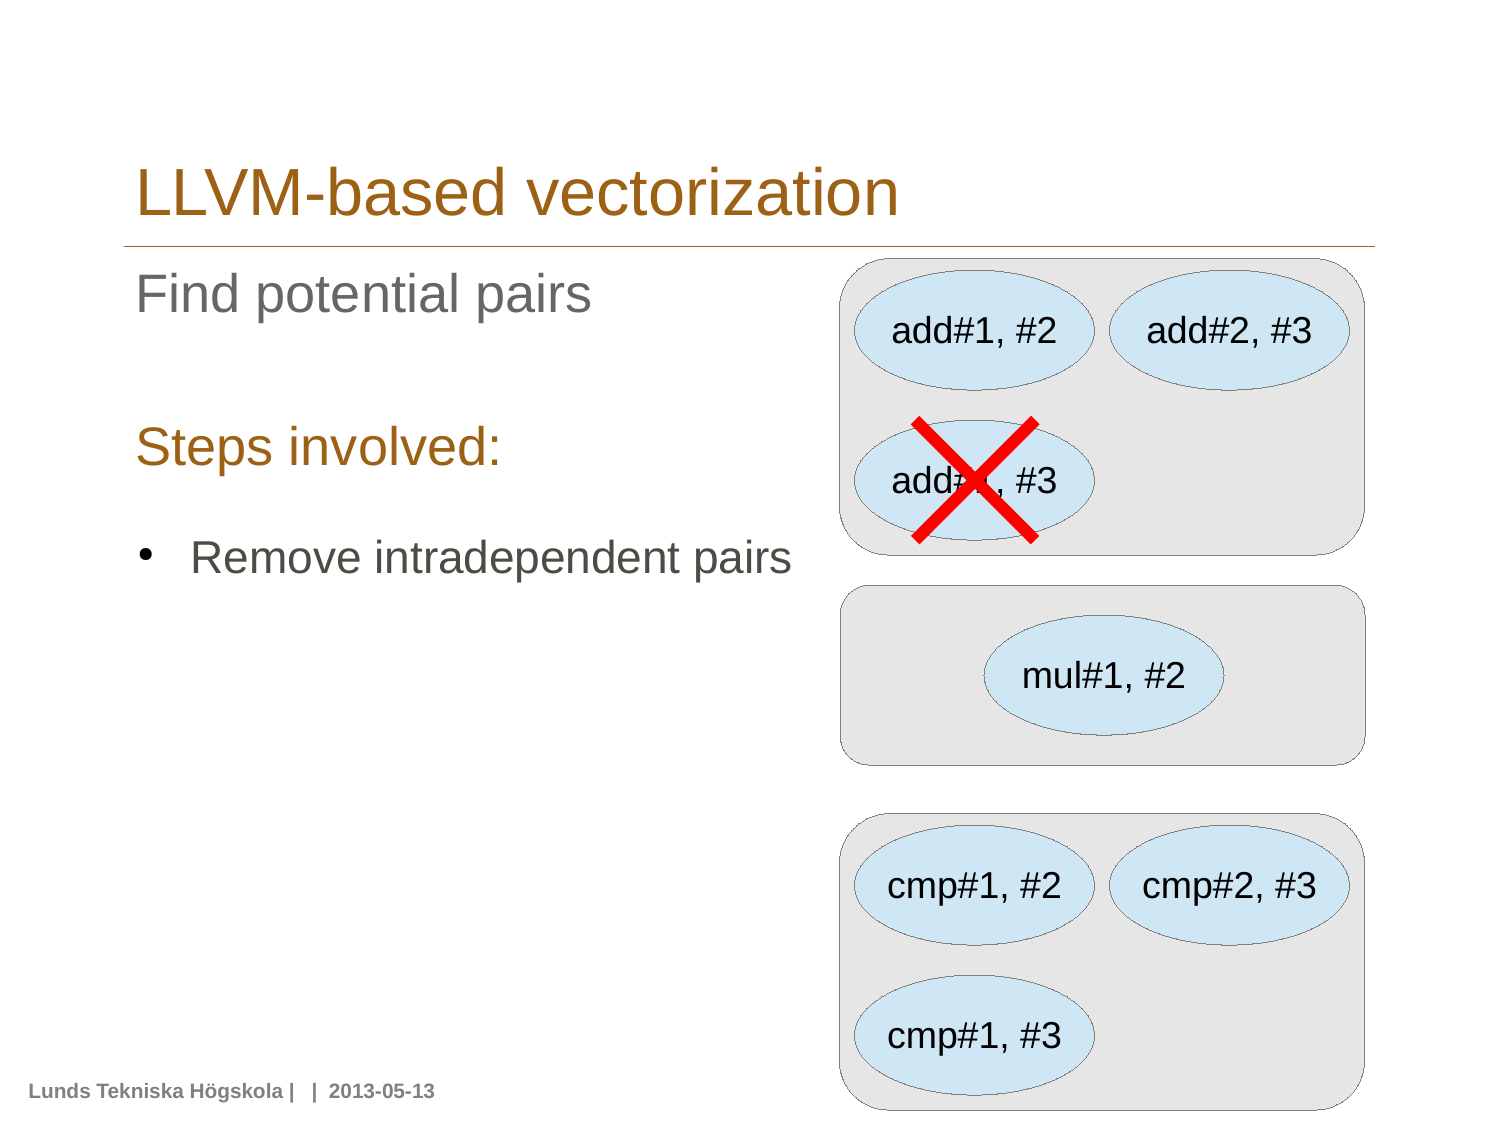

# LLVM-based vectorization
Find potential pairs
add#1, #2
add#2, #3
Steps involved:
add#1, #3
Remove intradependent pairs
mul#1, #2
cmp#1, #2
cmp#2, #3
cmp#1, #3